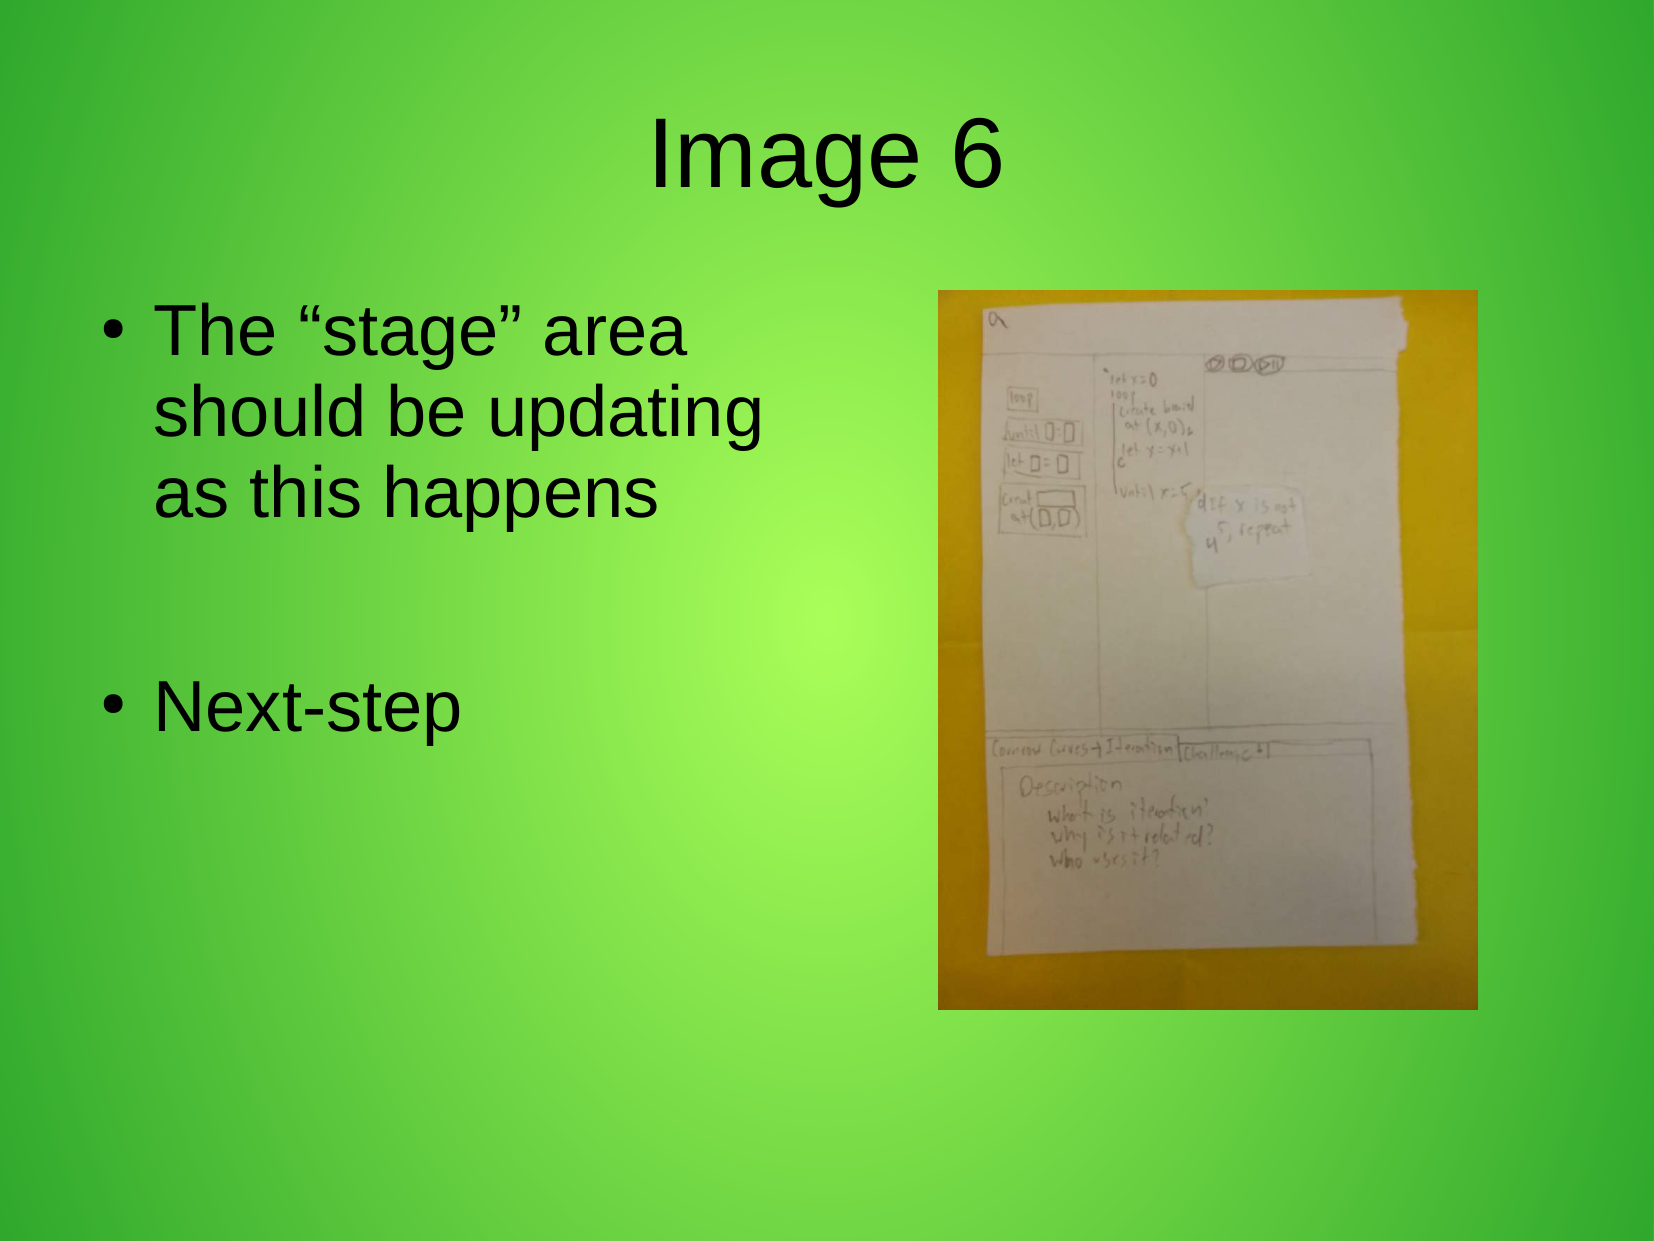

# Image 6
The “stage” area should be updating as this happens
Next-step